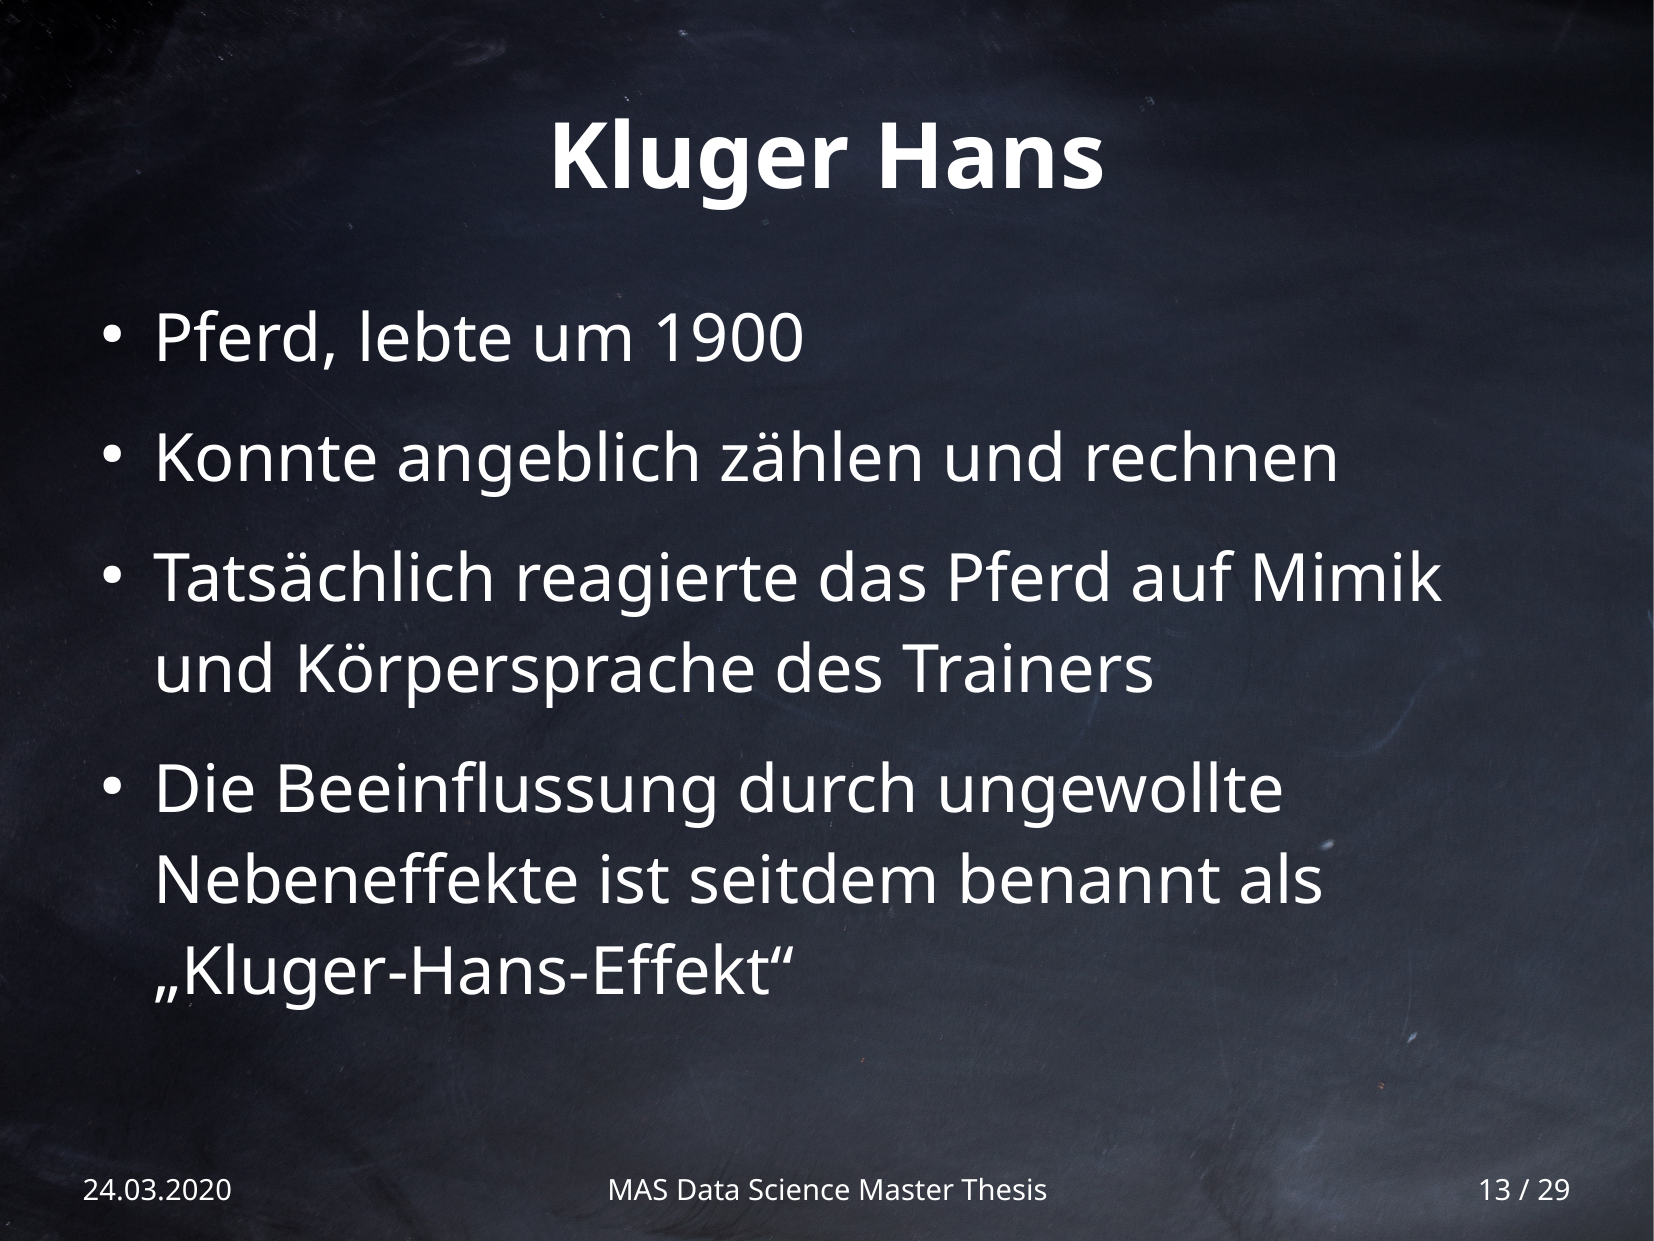

# Kluger Hans
Pferd, lebte um 1900
Konnte angeblich zählen und rechnen
Tatsächlich reagierte das Pferd auf Mimik und Körpersprache des Trainers
Die Beeinflussung durch ungewollte Nebeneffekte ist seitdem benannt als „Kluger-Hans-Effekt“
13